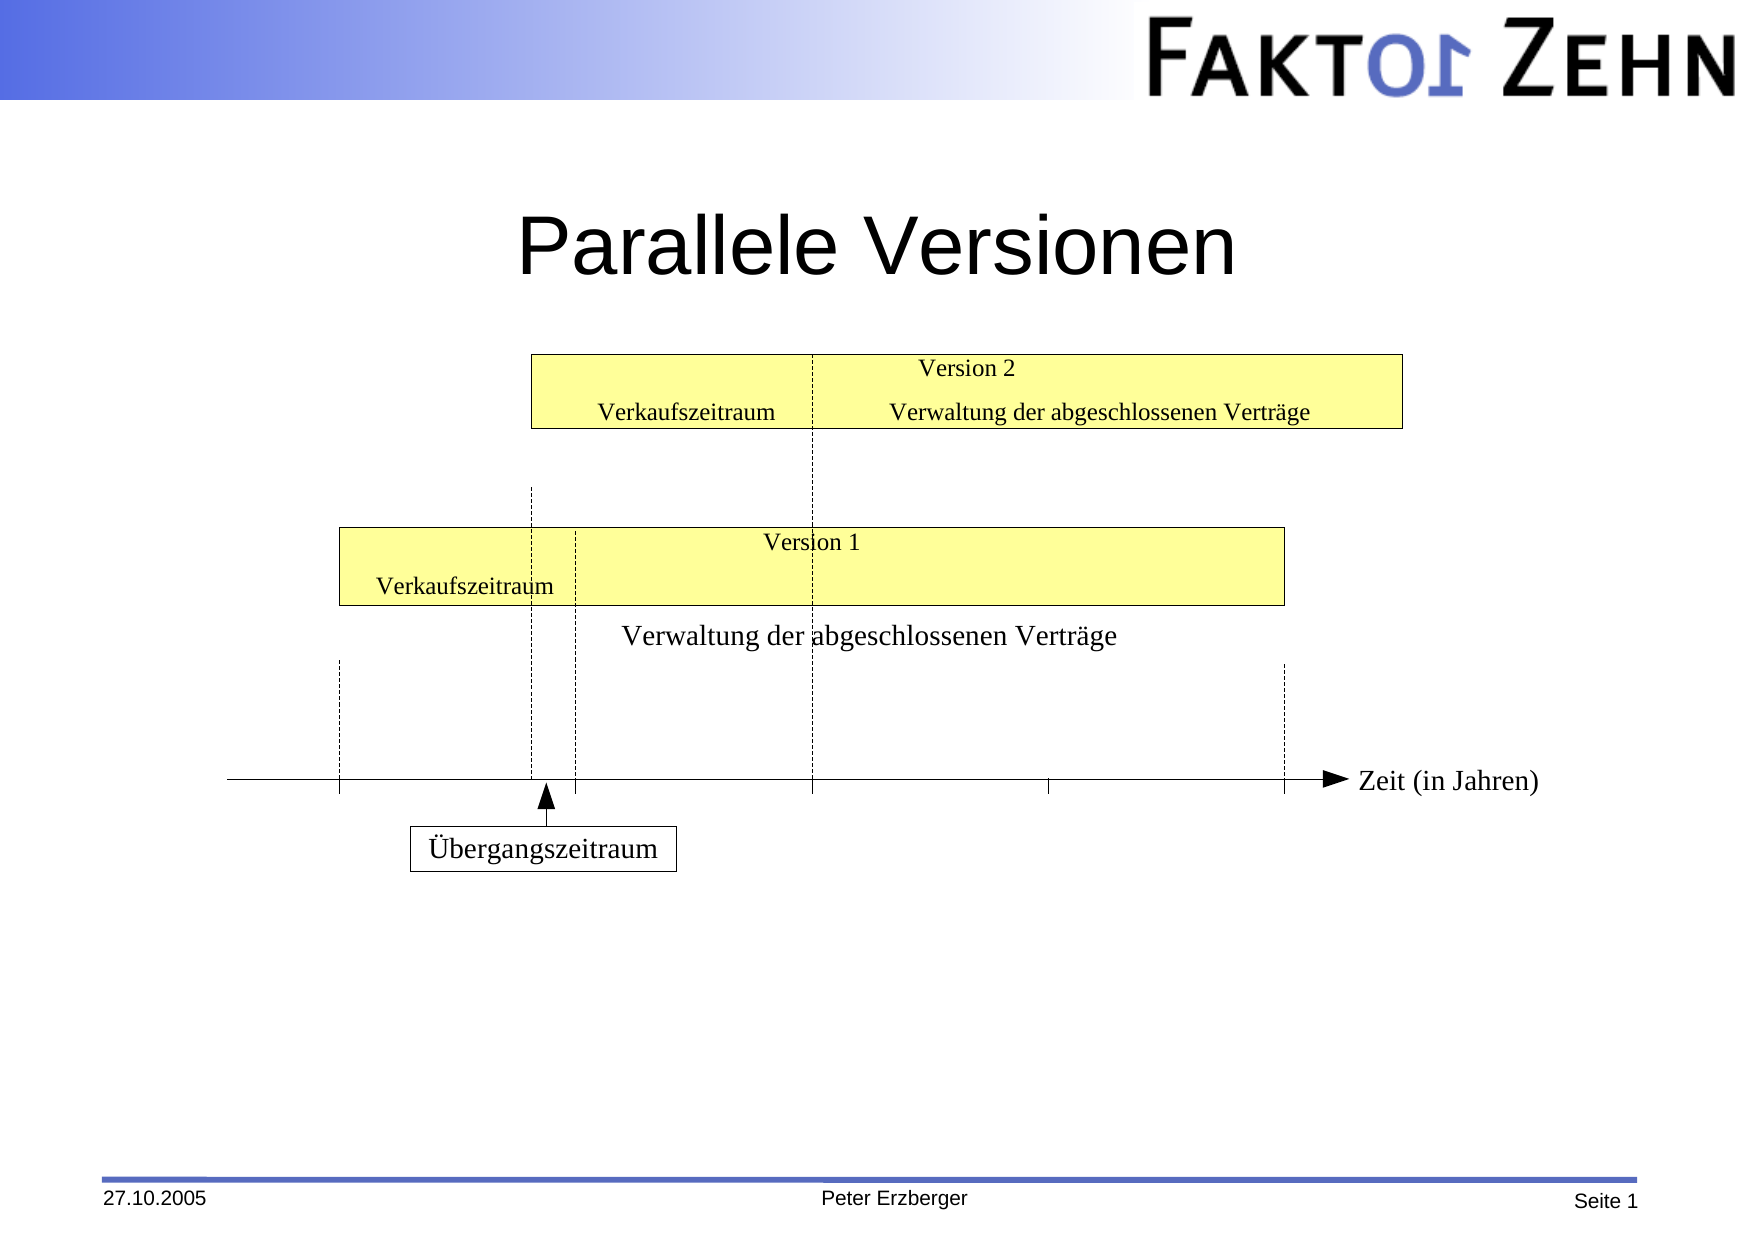

# Parallele Versionen
Version 2
Verkaufszeitraum
Verwaltung der abgeschlossenen Verträge
Version 1
Verkaufszeitraum
Verwaltung der abgeschlossenen Verträge
Zeit (in Jahren)
Übergangszeitraum